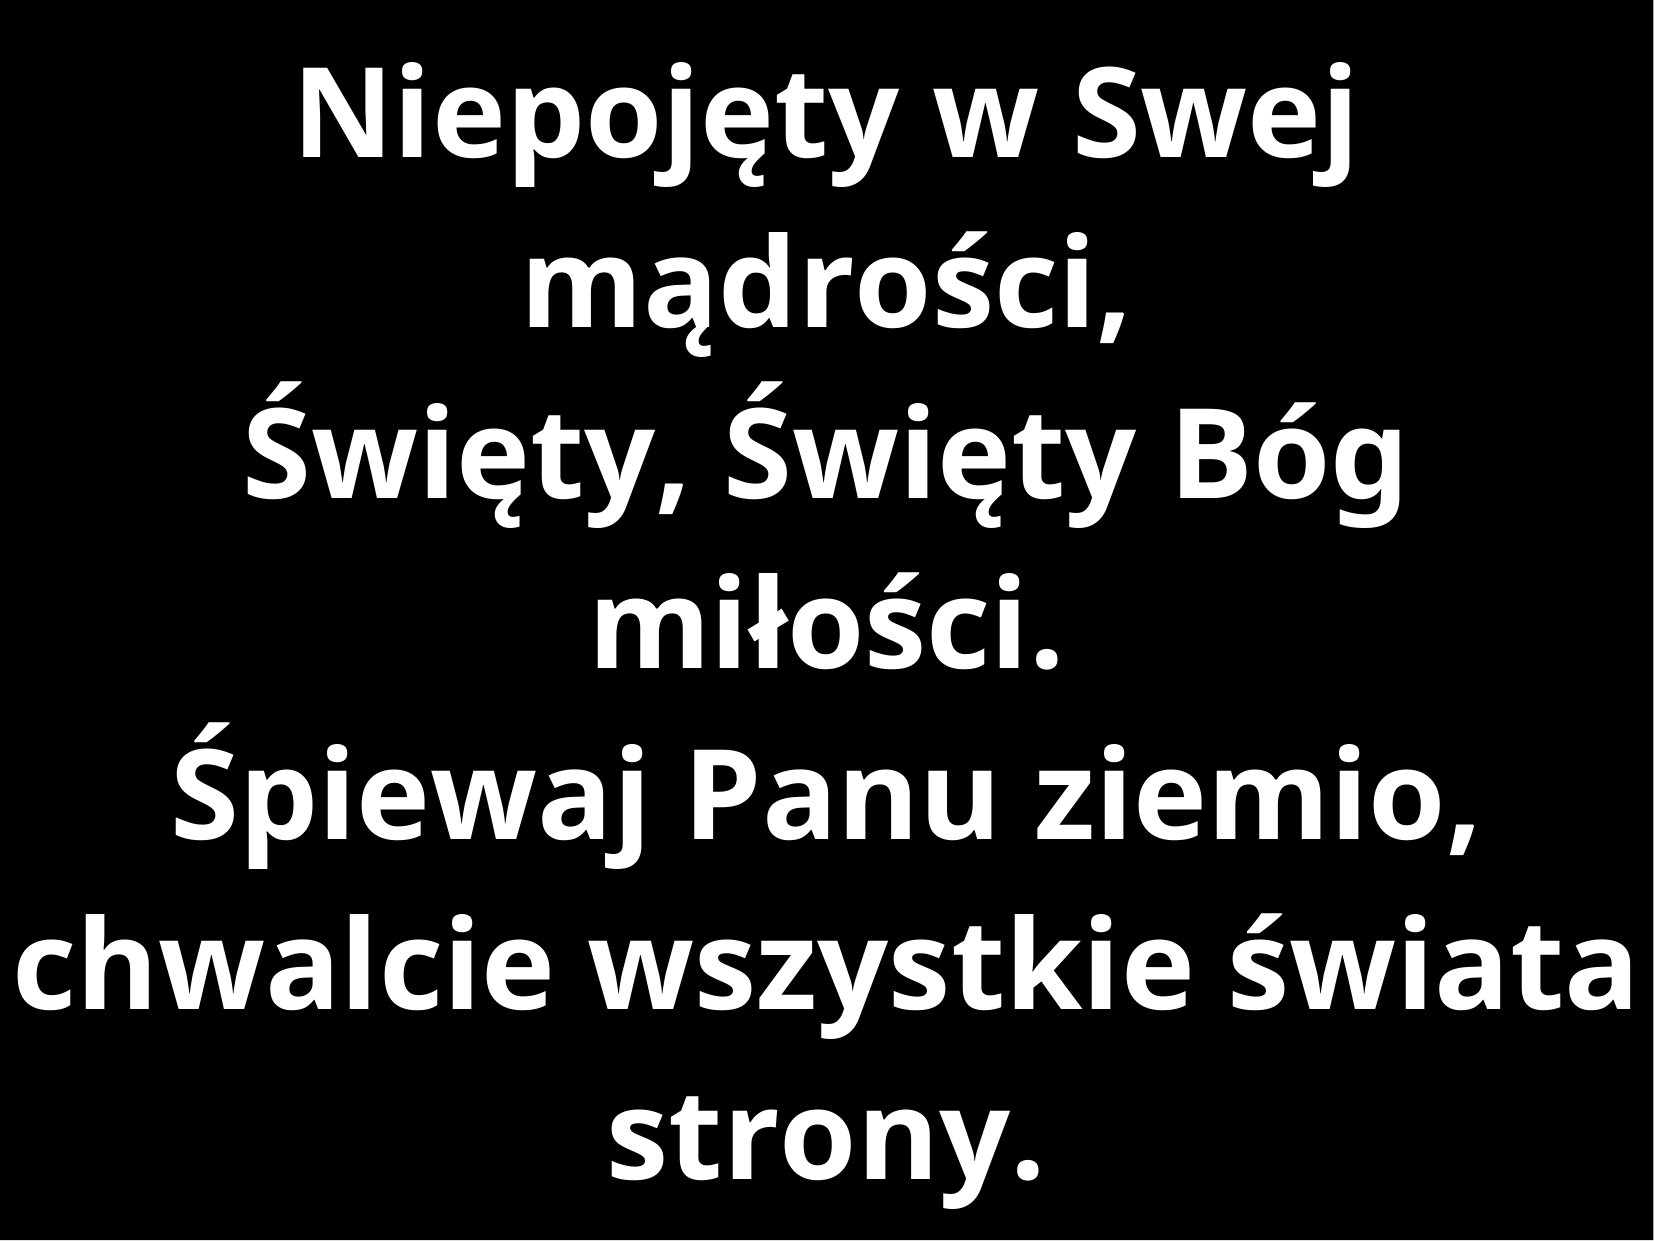

# Niepojęty w Swej mądrości, Święty, Święty Bóg miłości. Śpiewaj Panu ziemio, chwalcie wszystkie świata strony.